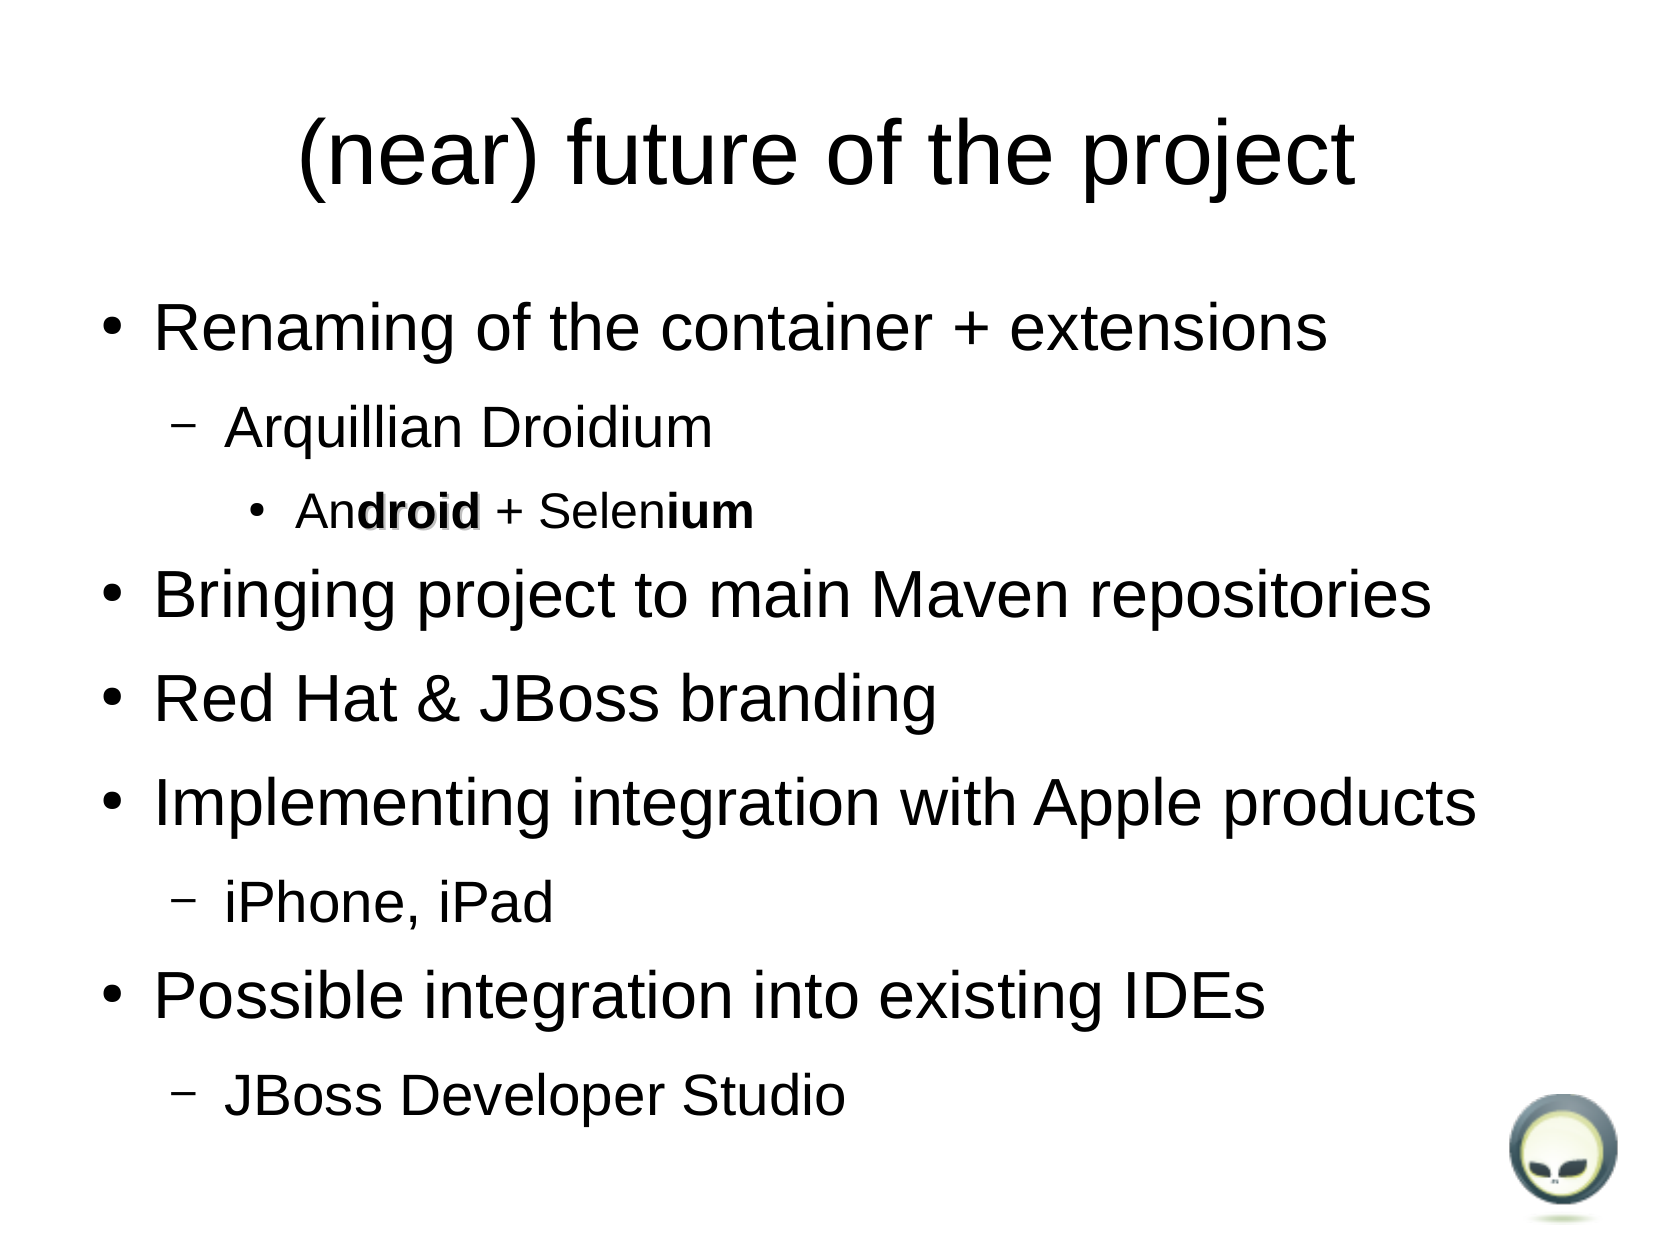

# (near) future of the project
Renaming of the container + extensions
Arquillian Droidium
Android + Selenium
Bringing project to main Maven repositories
Red Hat & JBoss branding
Implementing integration with Apple products
iPhone, iPad
Possible integration into existing IDEs
JBoss Developer Studio